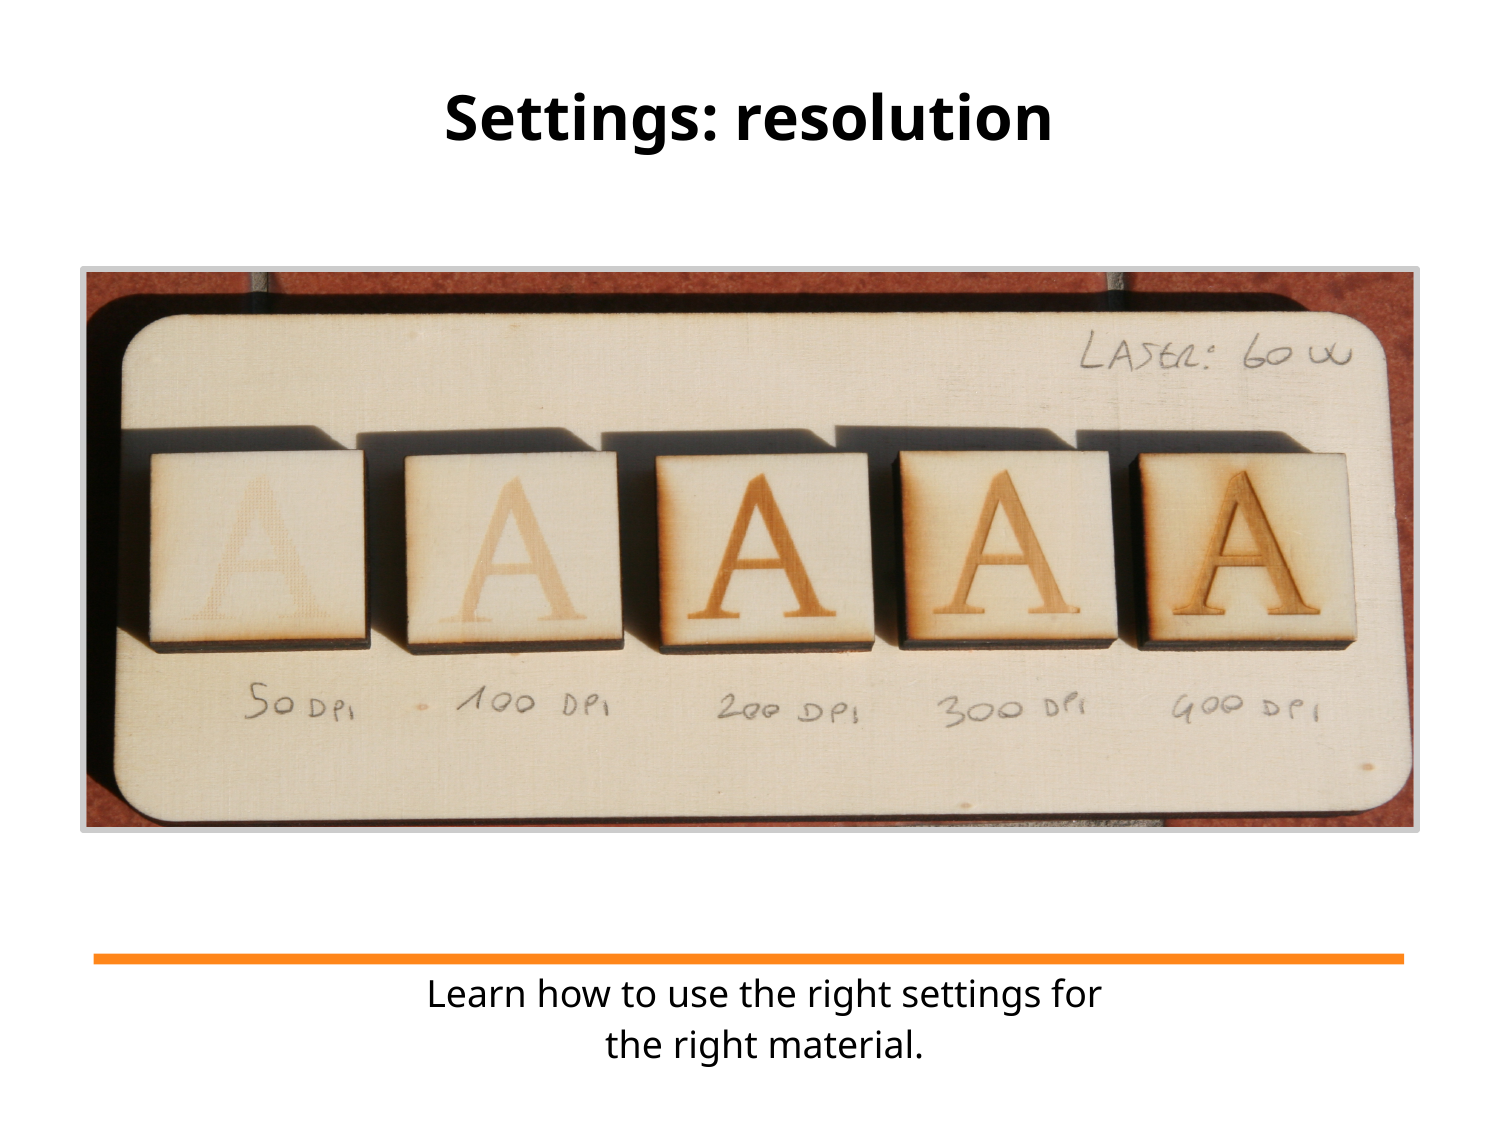

# Settings: resolution
Learn how to use the right settings for the right material.